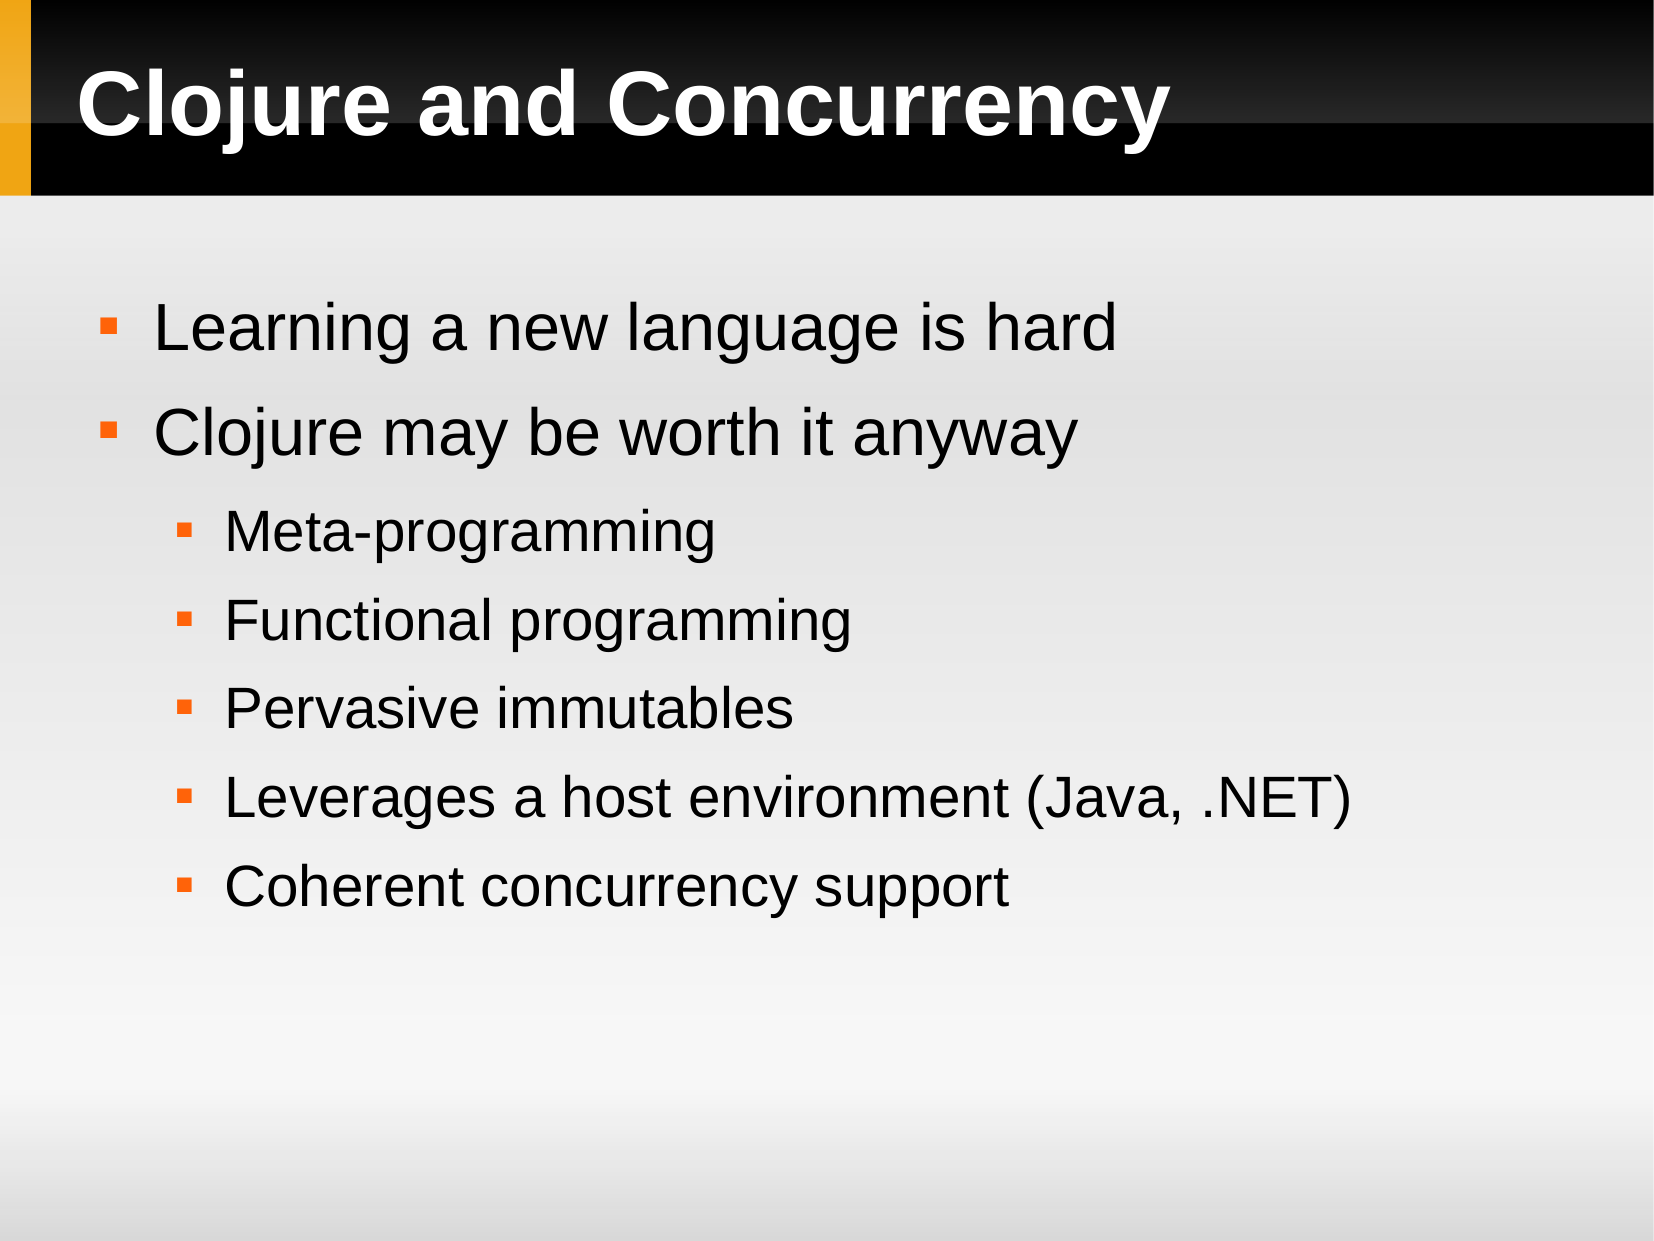

# Clojure and Concurrency
Learning a new language is hard
Clojure may be worth it anyway
Meta-programming
Functional programming
Pervasive immutables
Leverages a host environment (Java, .NET)
Coherent concurrency support